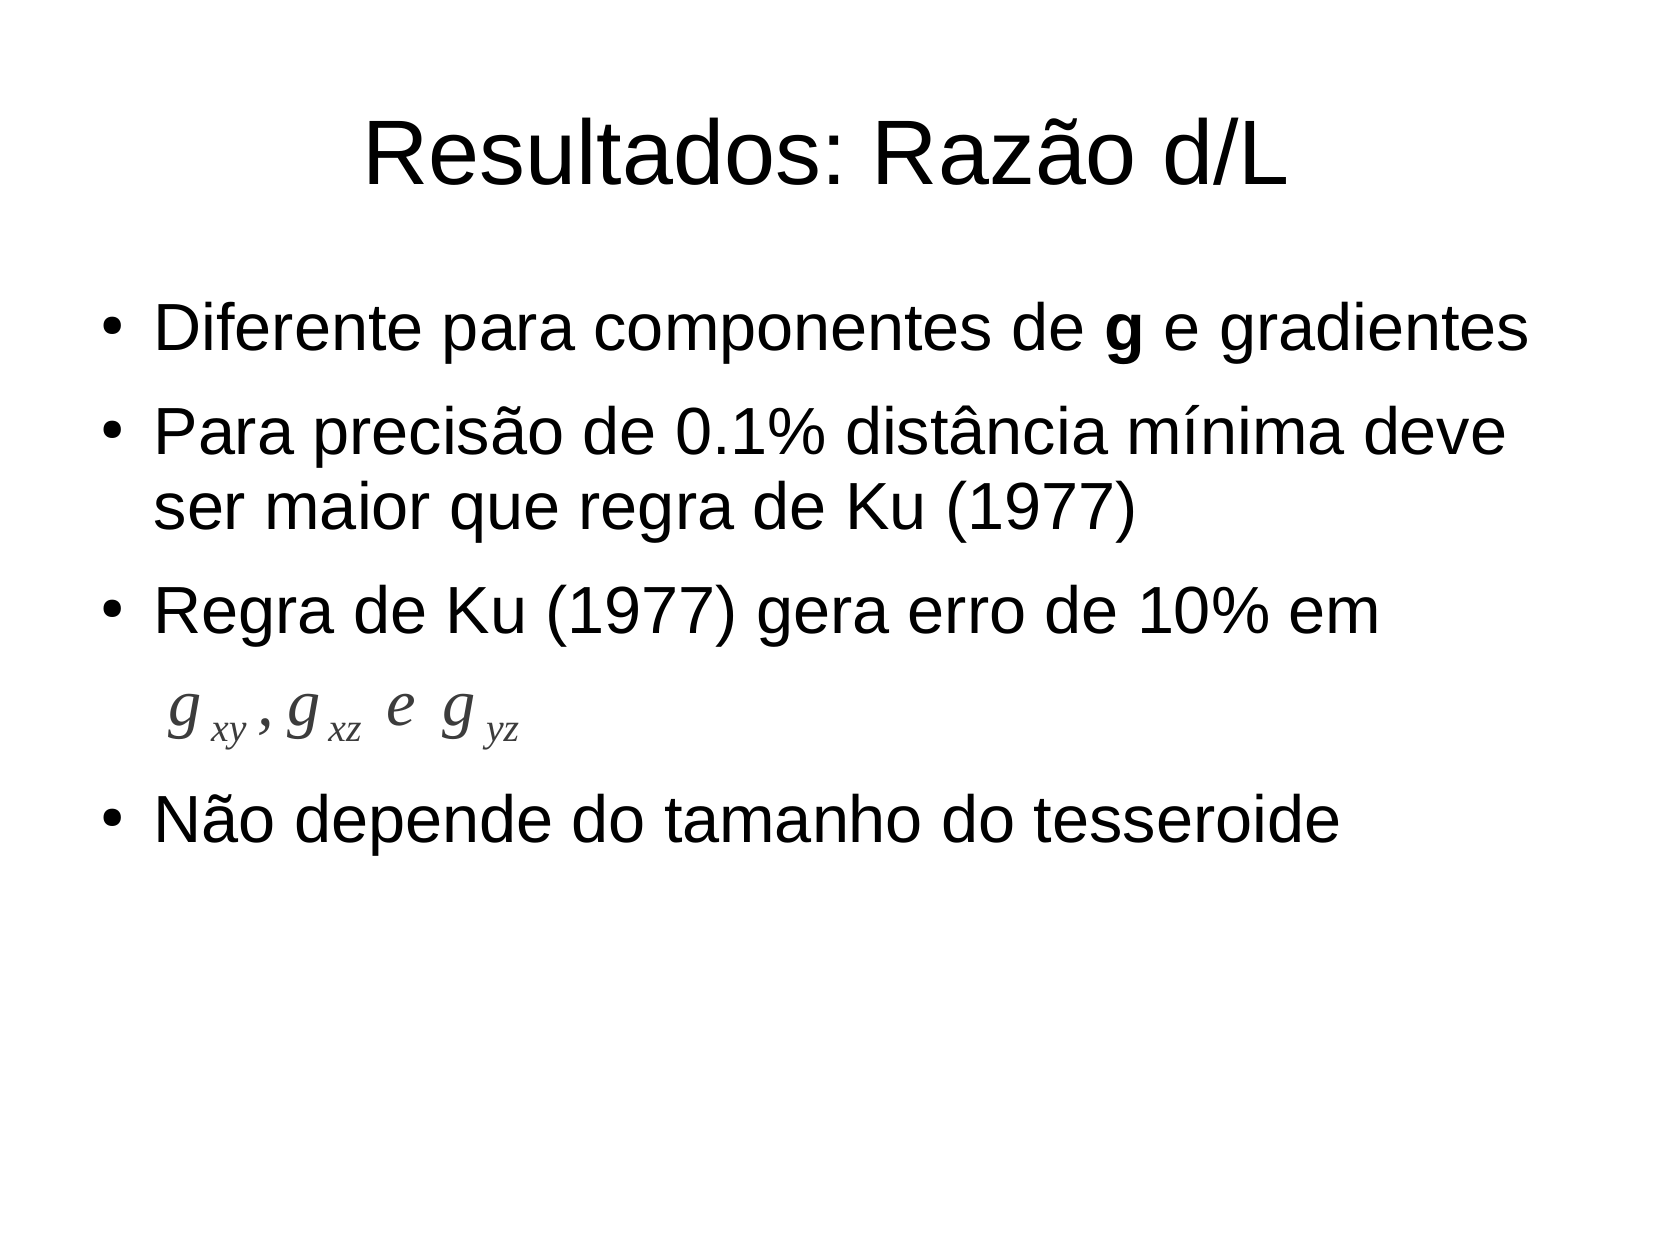

# Resultados: Razão d/L
Diferente para componentes de g e gradientes
Para precisão de 0.1% distância mínima deve ser maior que regra de Ku (1977)
Regra de Ku (1977) gera erro de 10% em
Não depende do tamanho do tesseroide